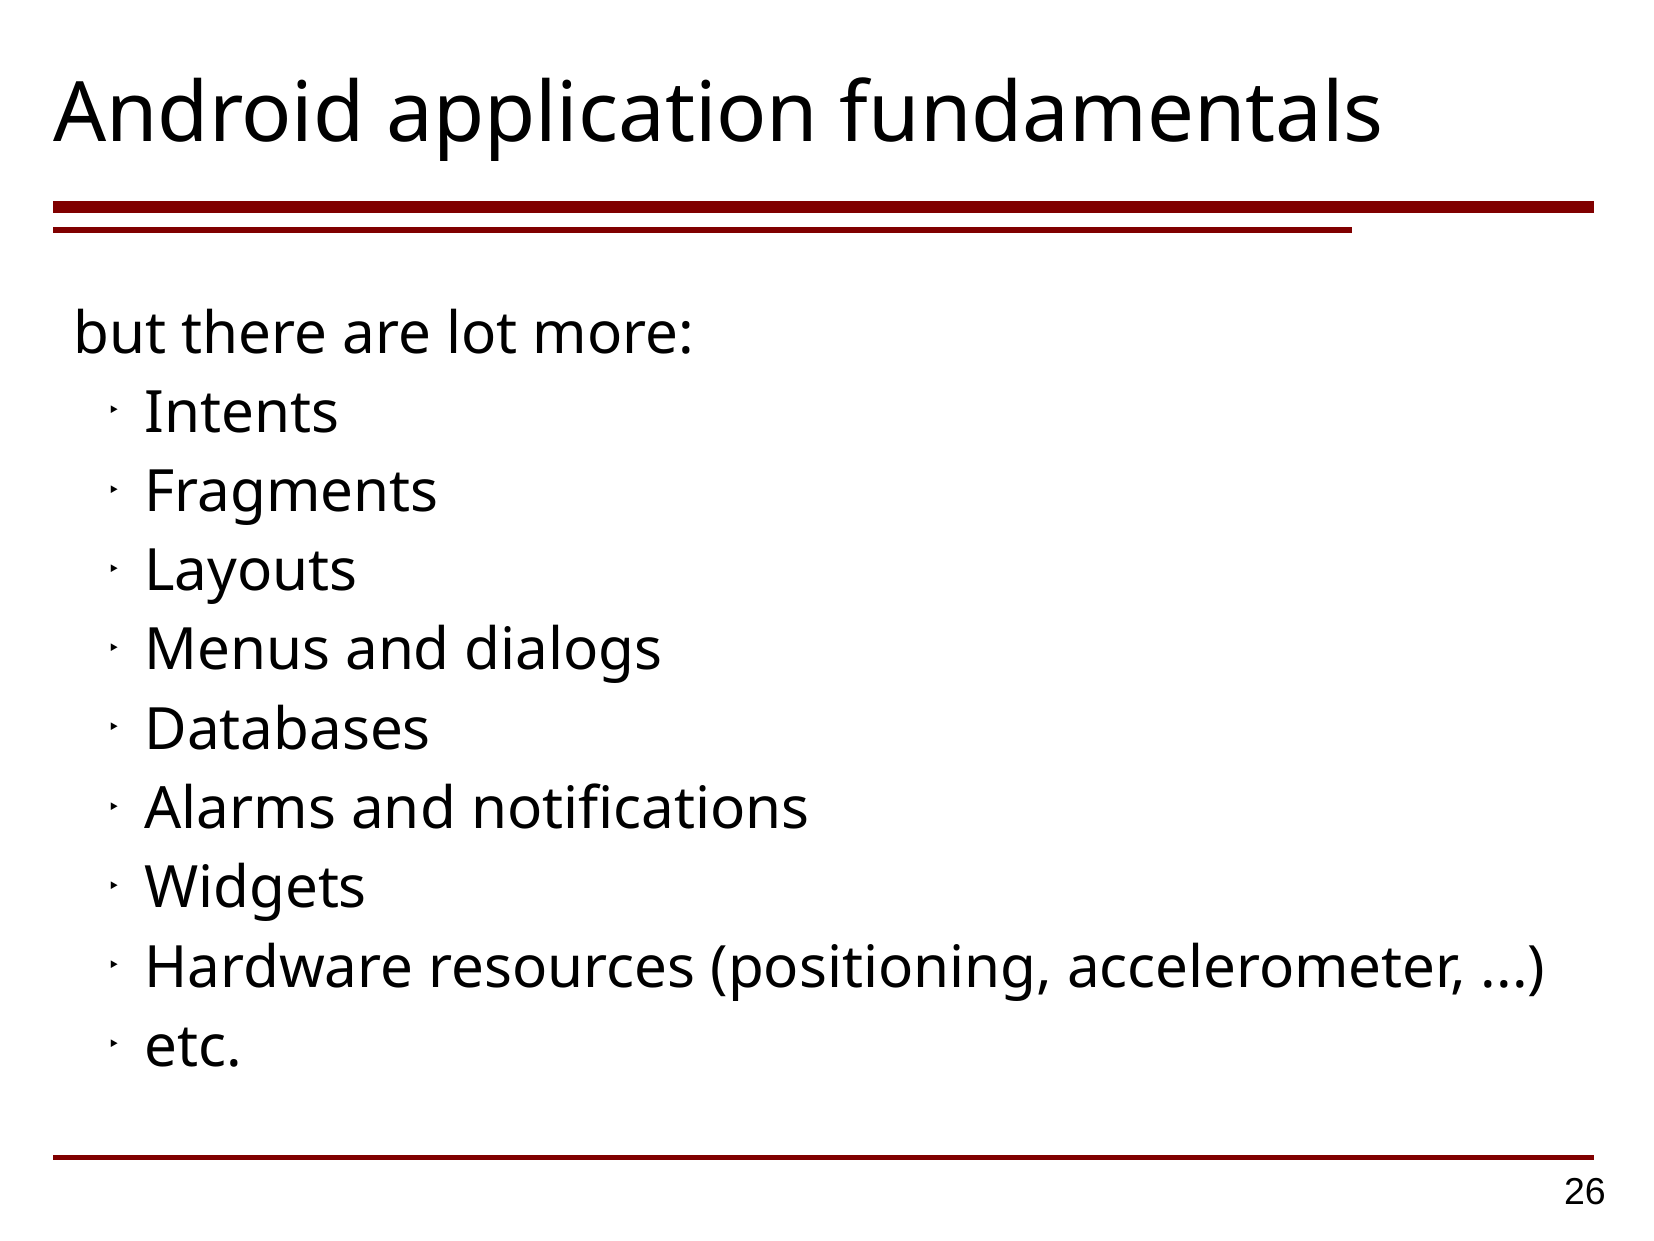

# Android application fundamentals
but there are lot more:
Intents
Fragments
Layouts
Menus and dialogs
Databases
Alarms and notifications
Widgets
Hardware resources (positioning, accelerometer, ...)
etc.